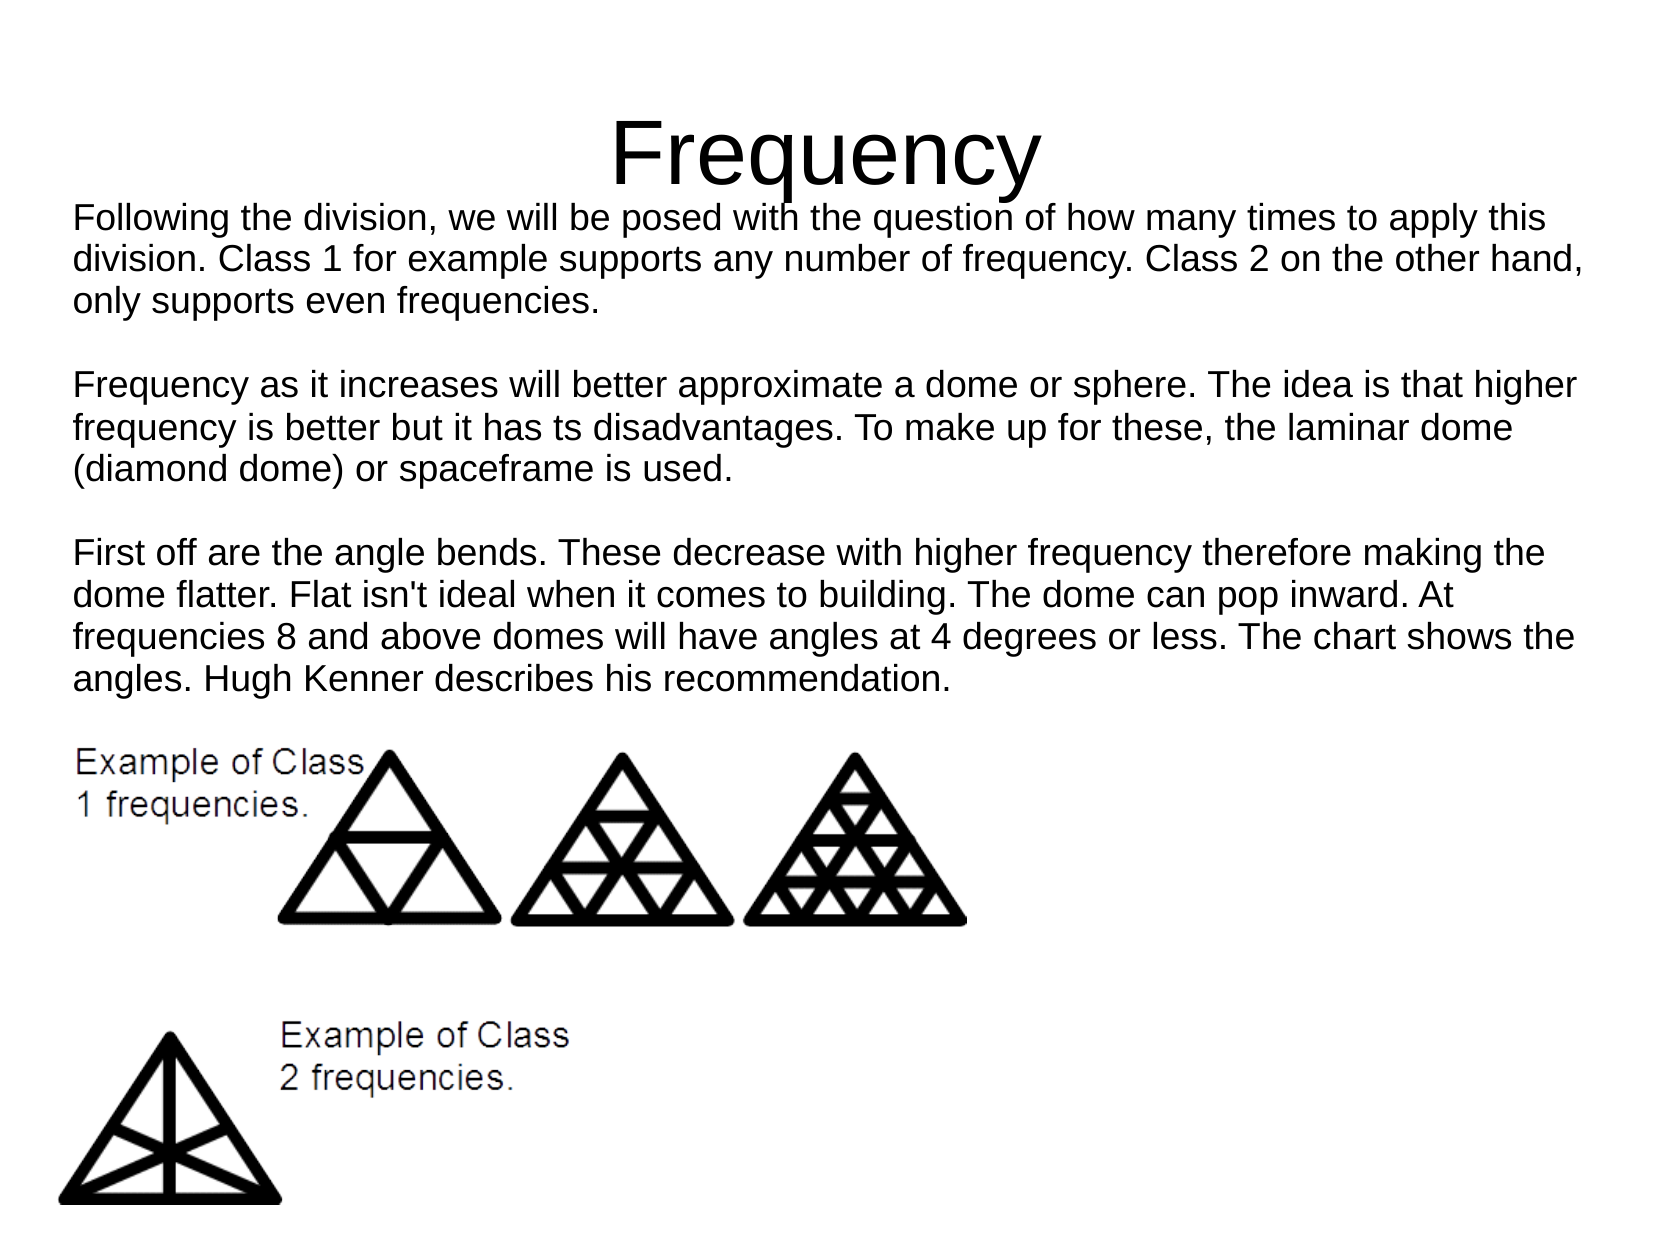

# Frequency
Following the division, we will be posed with the question of how many times to apply this division. Class 1 for example supports any number of frequency. Class 2 on the other hand, only supports even frequencies.
Frequency as it increases will better approximate a dome or sphere. The idea is that higher frequency is better but it has ts disadvantages. To make up for these, the laminar dome (diamond dome) or spaceframe is used.
First off are the angle bends. These decrease with higher frequency therefore making the dome flatter. Flat isn't ideal when it comes to building. The dome can pop inward. At frequencies 8 and above domes will have angles at 4 degrees or less. The chart shows the angles. Hugh Kenner describes his recommendation.